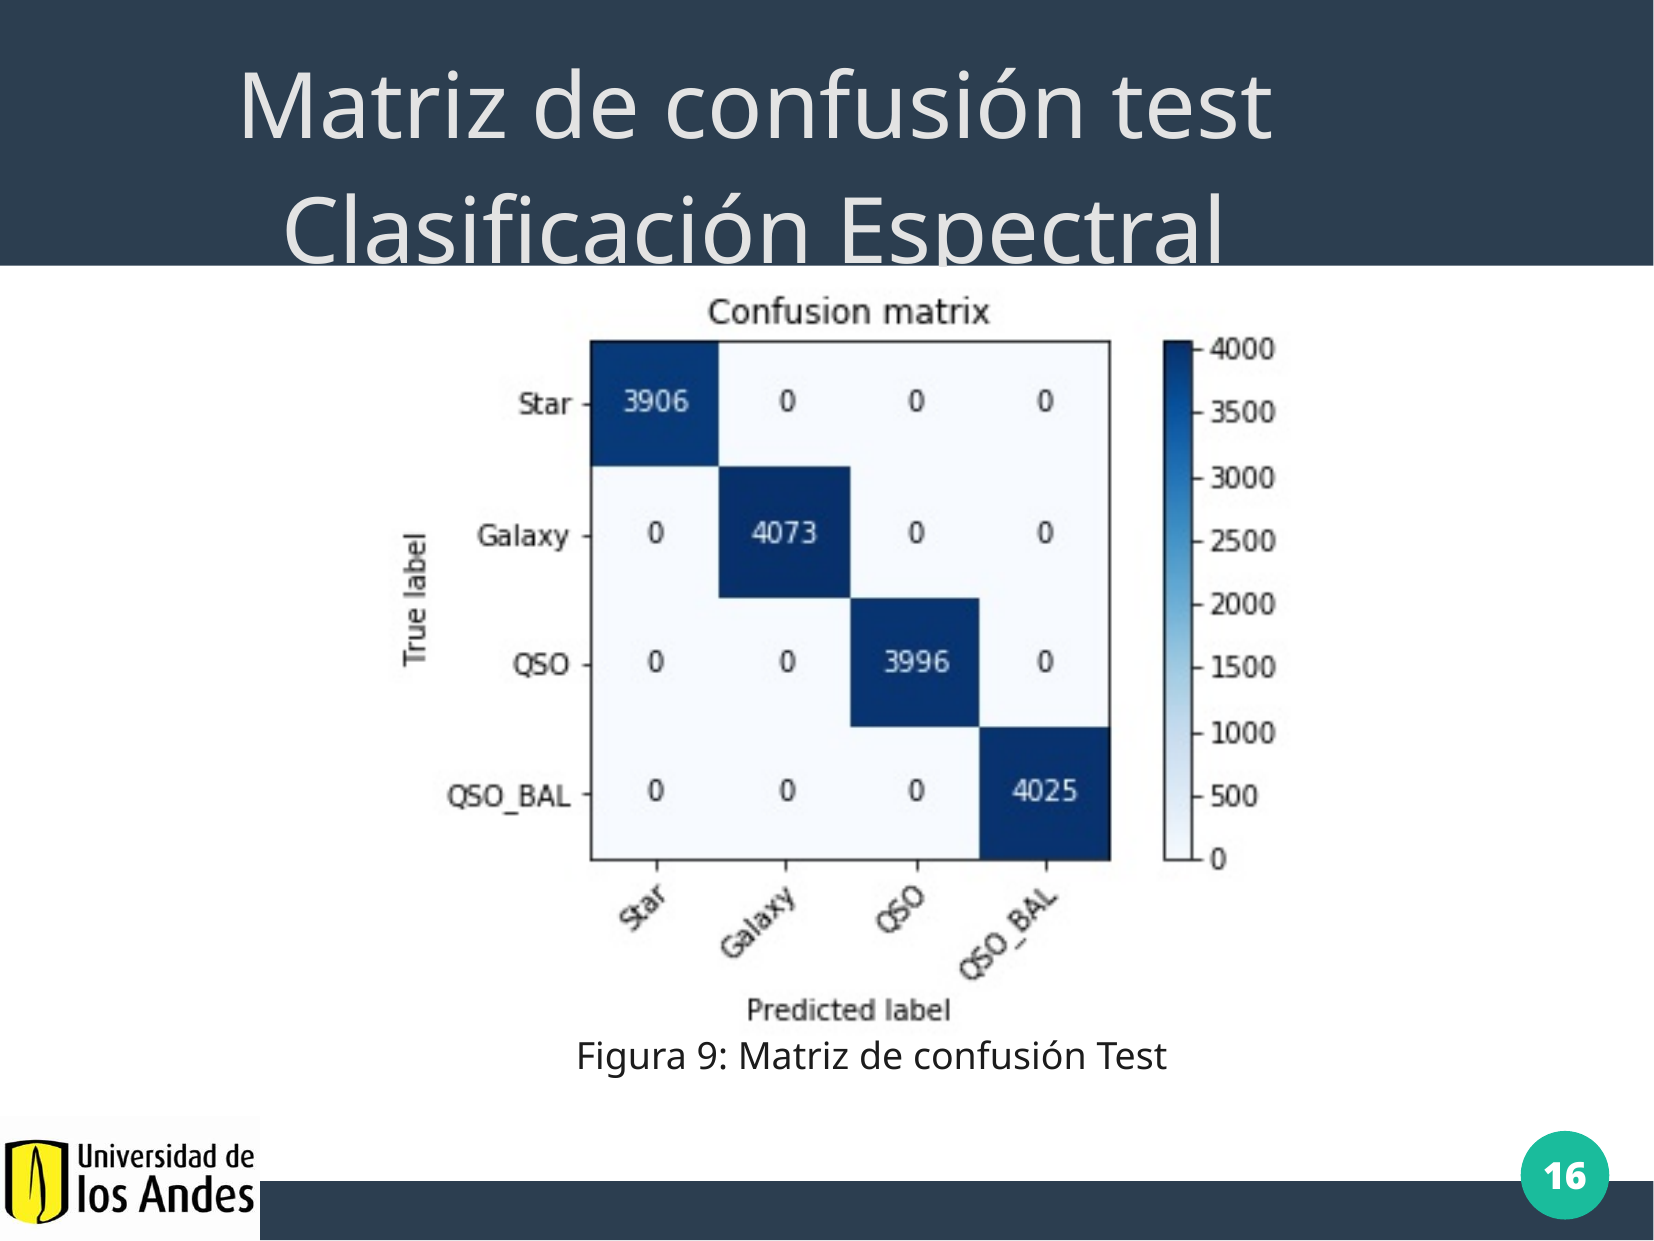

# Matriz de confusión test Clasificación Espectral
Figura 9: Matriz de confusión Test
16